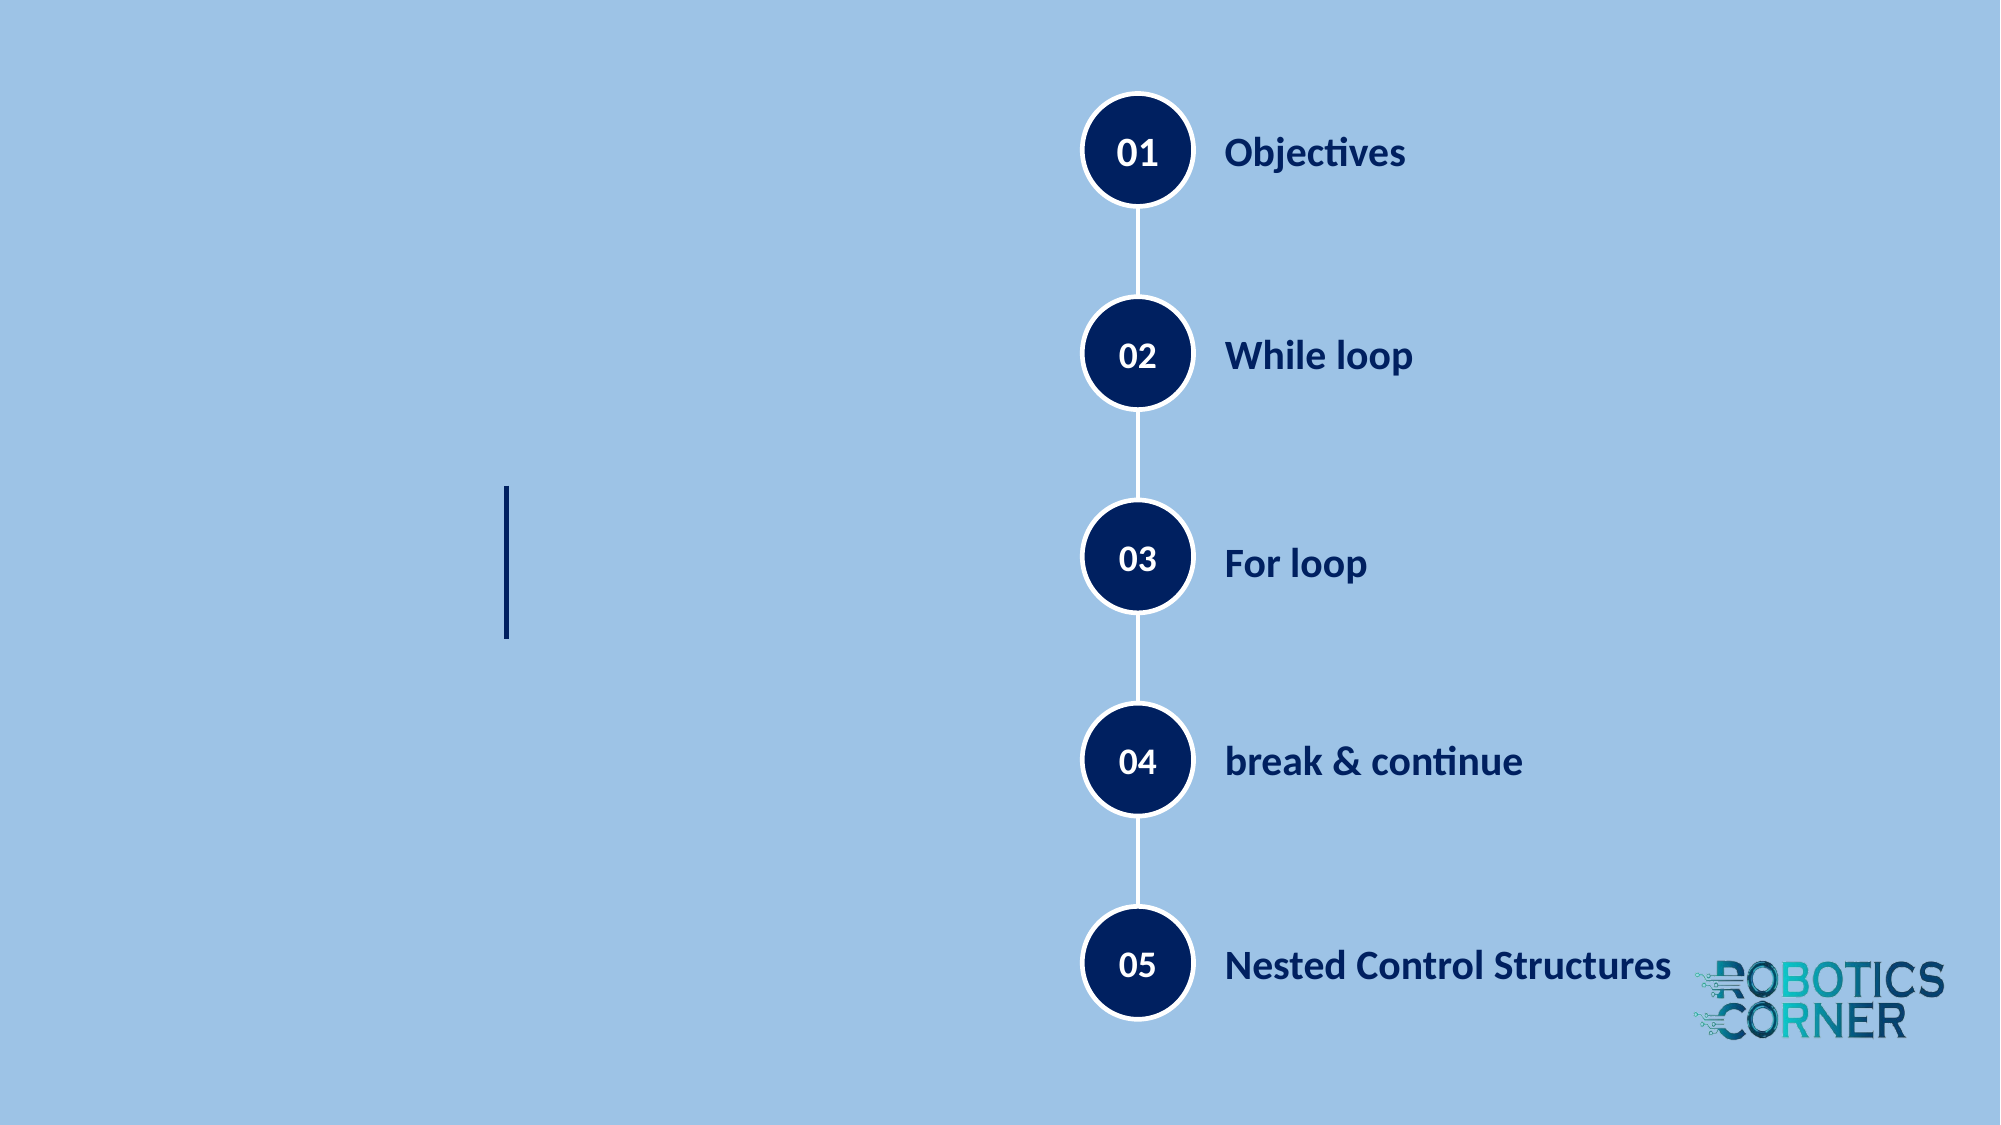

01
Objectives
02
While loop
03
AGENDA
For loop
04
break & continue
05
Nested Control Structures
Robotics Corner